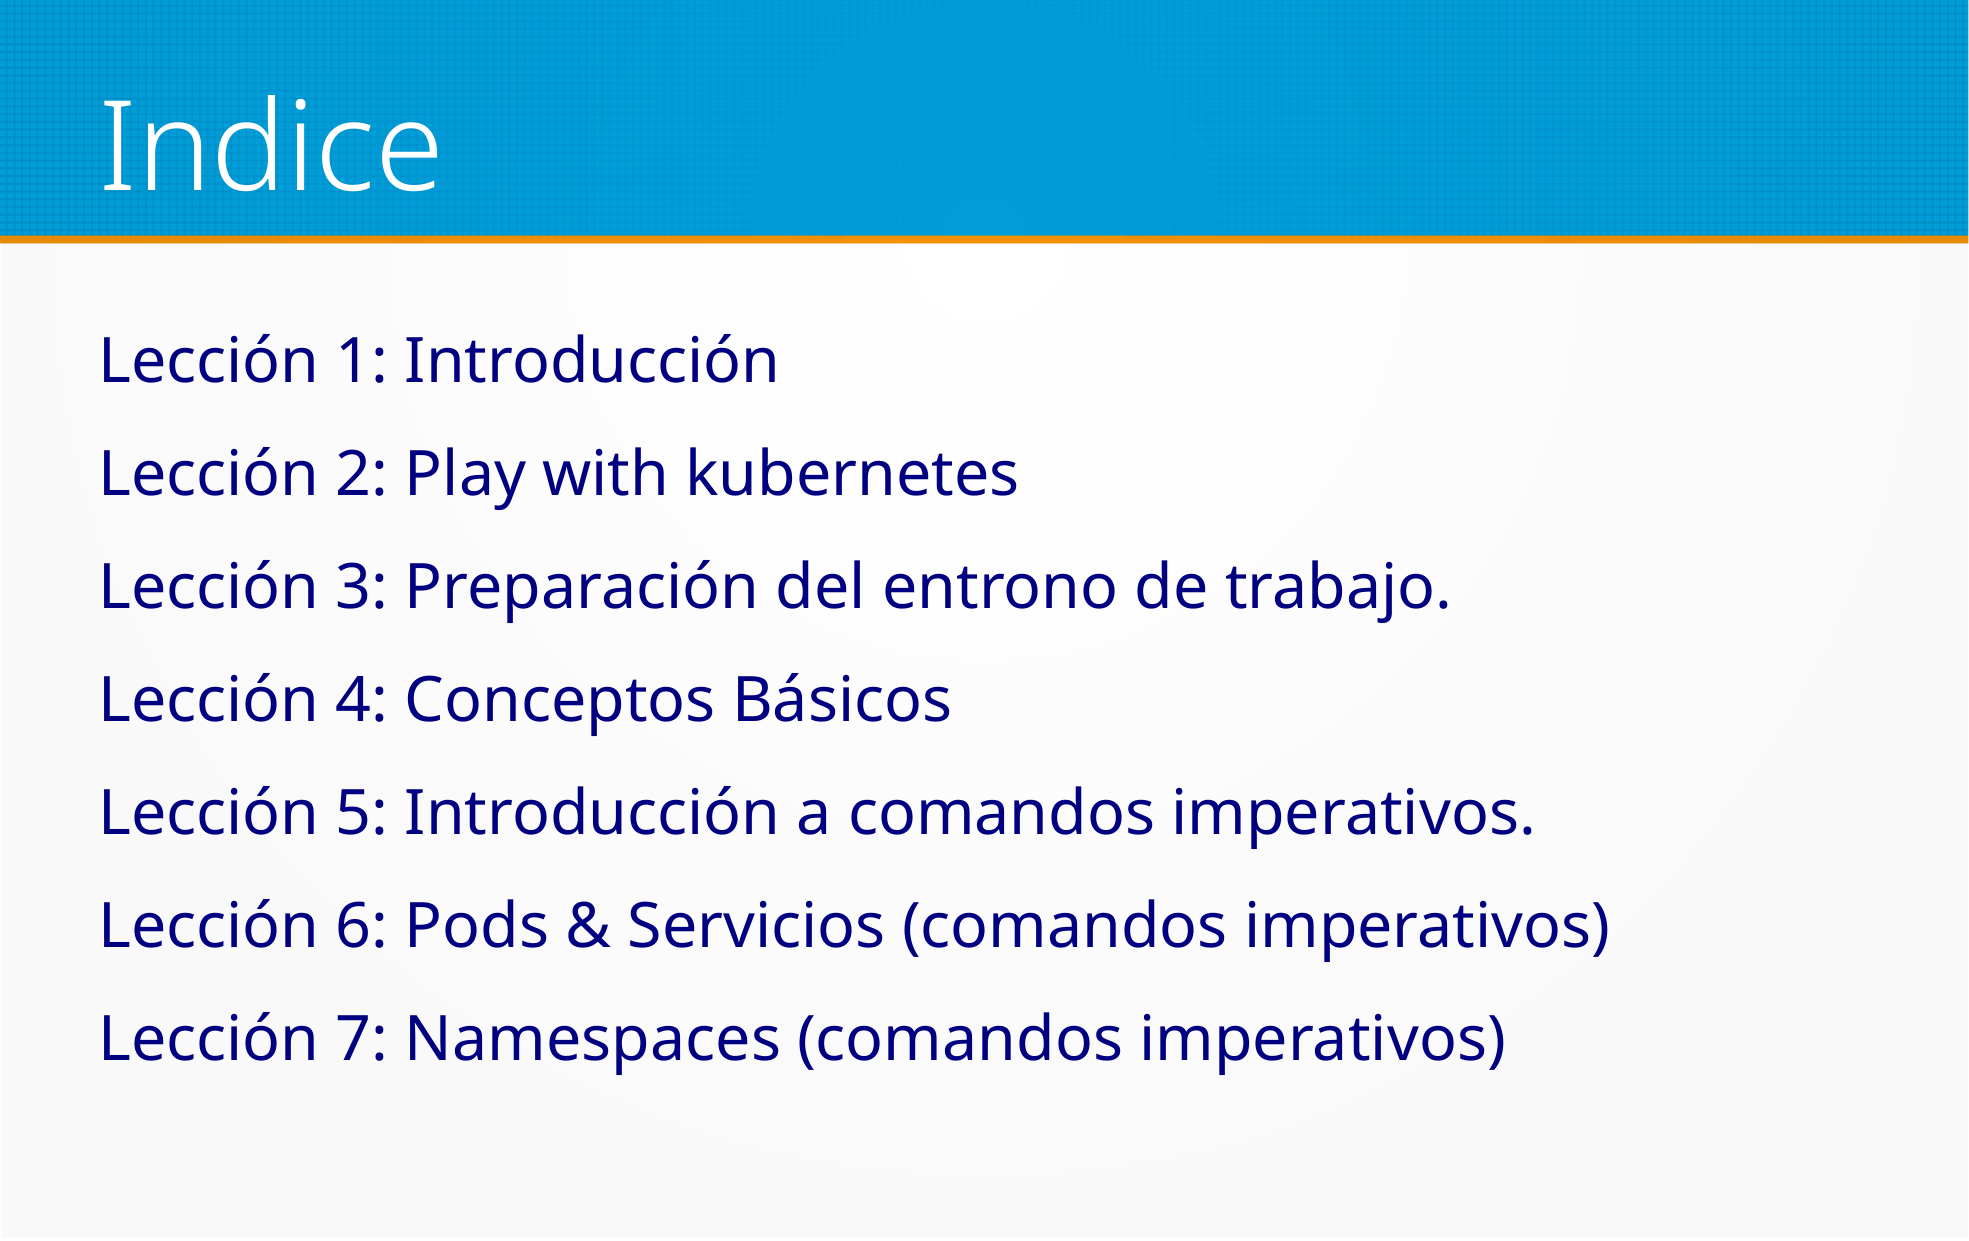

# Indice
Lección 1: Introducción
Lección 2: Play with kubernetes
Lección 3: Preparación del entrono de trabajo.
Lección 4: Conceptos Básicos
Lección 5: Introducción a comandos imperativos.
Lección 6: Pods & Servicios (comandos imperativos)
Lección 7: Namespaces (comandos imperativos)